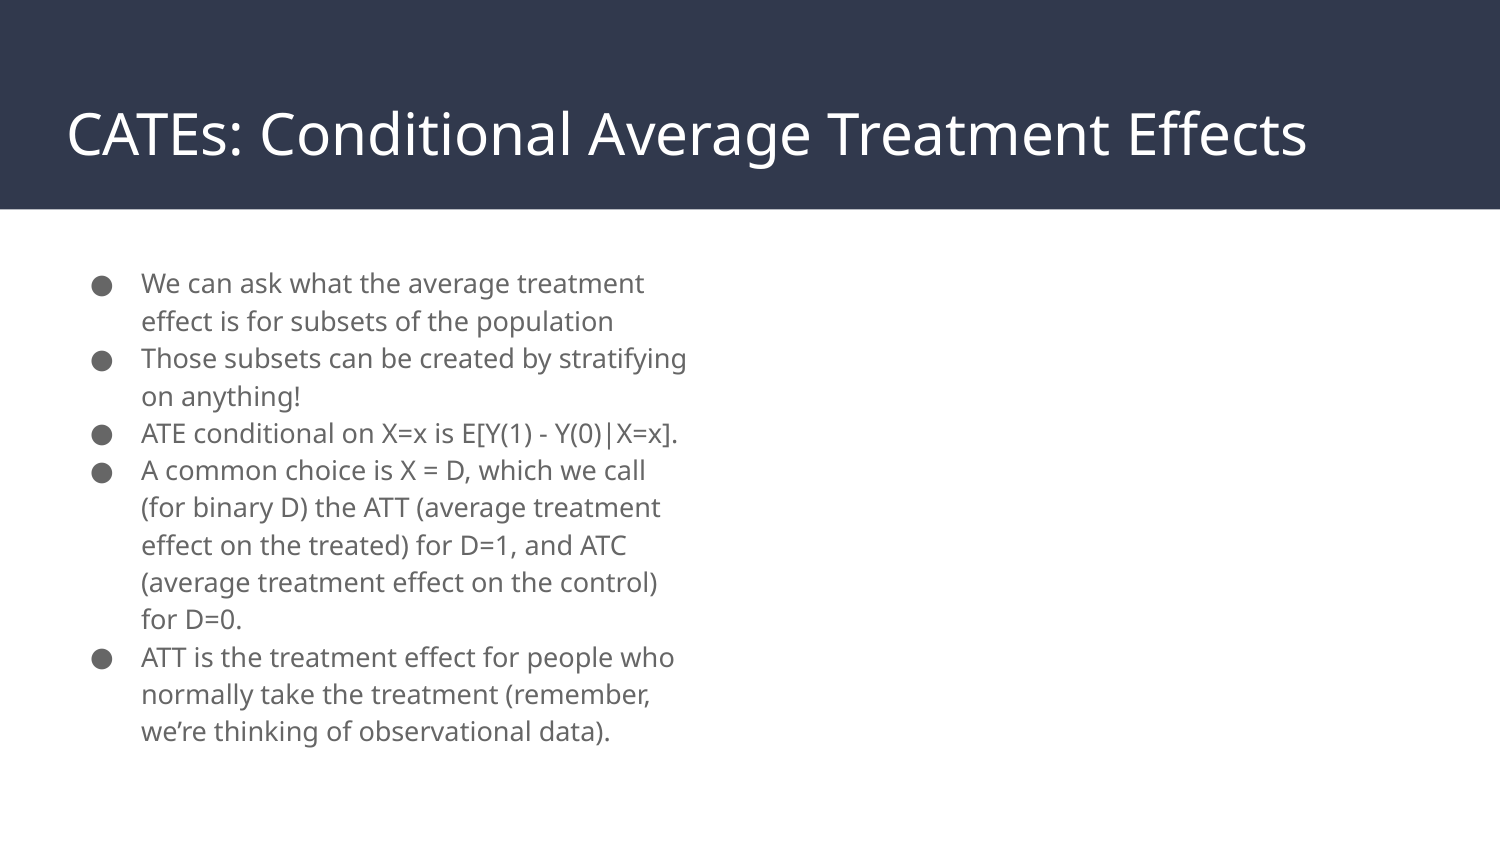

# CATEs: Conditional Average Treatment Effects
We can ask what the average treatment effect is for subsets of the population
Those subsets can be created by stratifying on anything!
ATE conditional on X=x is E[Y(1) - Y(0)|X=x].
A common choice is X = D, which we call (for binary D) the ATT (average treatment effect on the treated) for D=1, and ATC (average treatment effect on the control) for D=0.
ATT is the treatment effect for people who normally take the treatment (remember, we’re thinking of observational data).